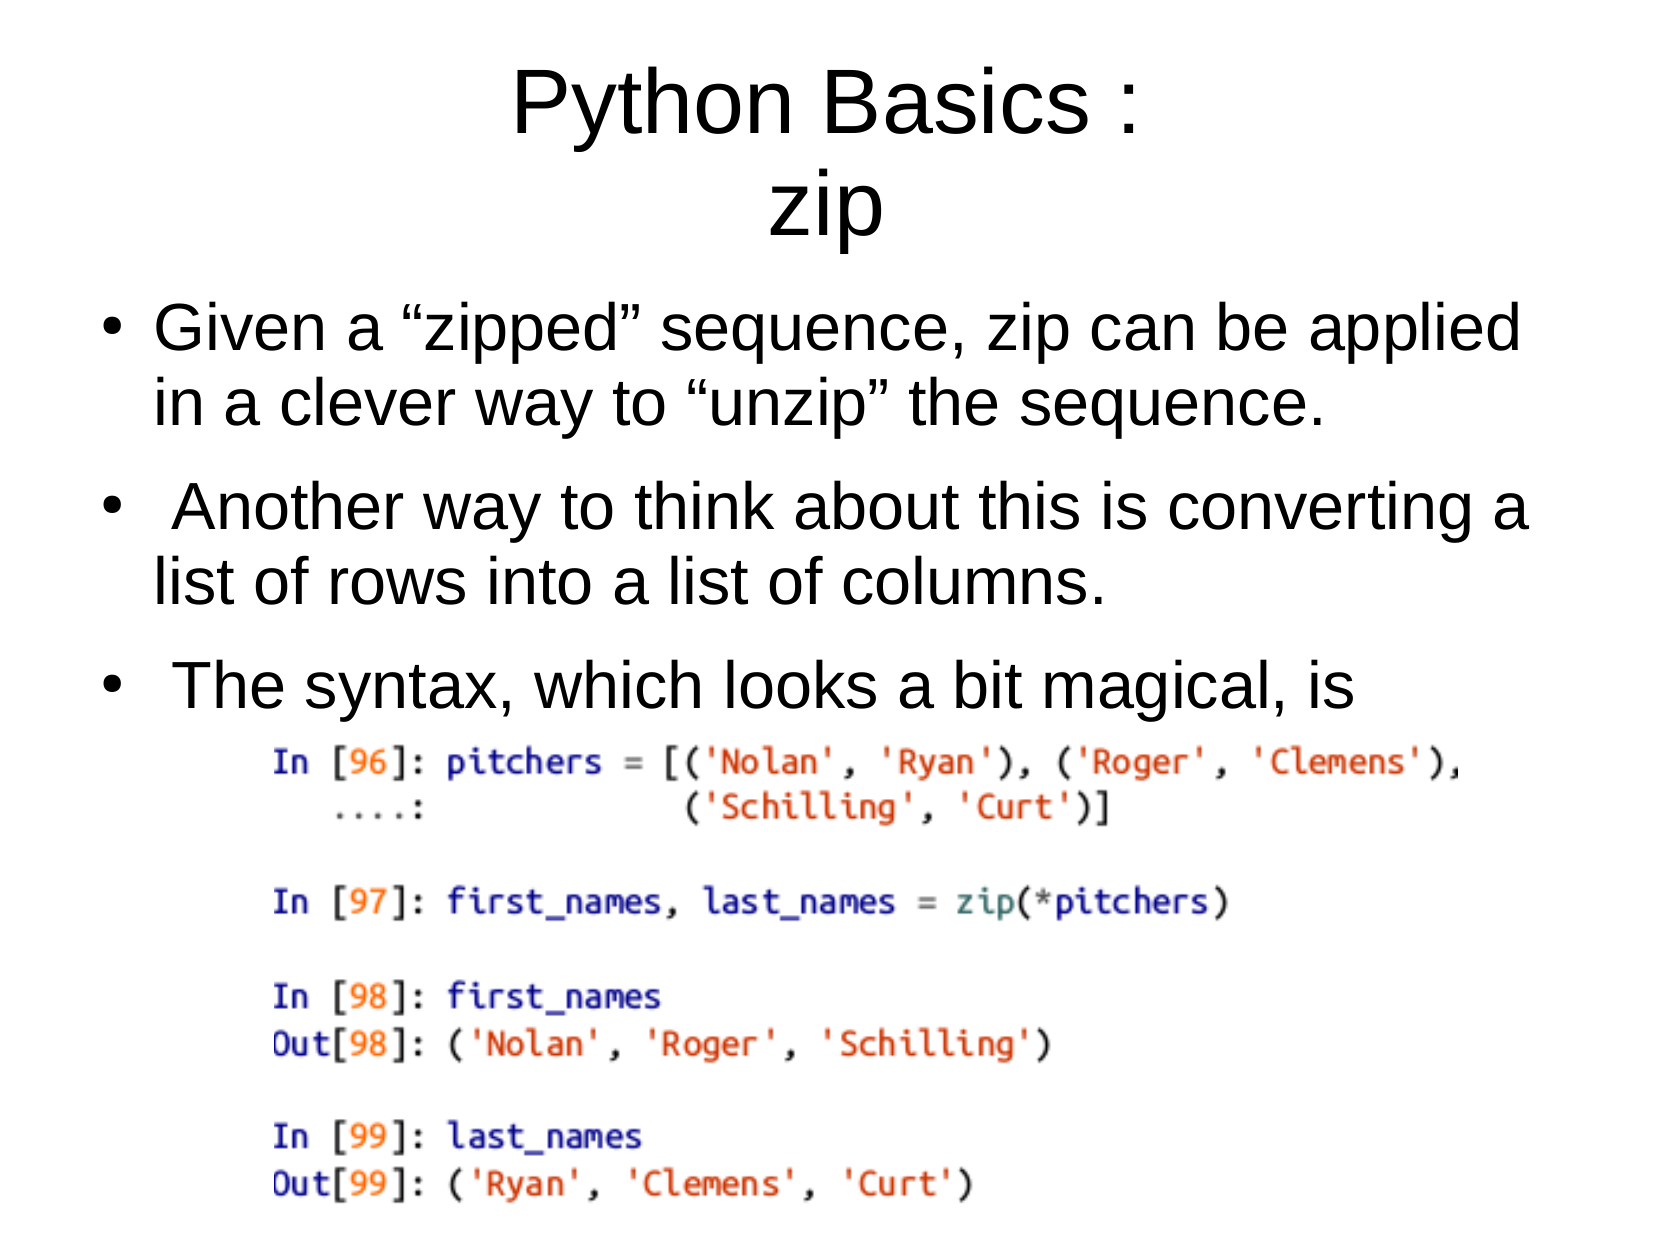

# Python Basics : zip
Given a “zipped” sequence, zip can be applied in a clever way to “unzip” the sequence.
 Another way to think about this is converting a list of rows into a list of columns.
 The syntax, which looks a bit magical, is